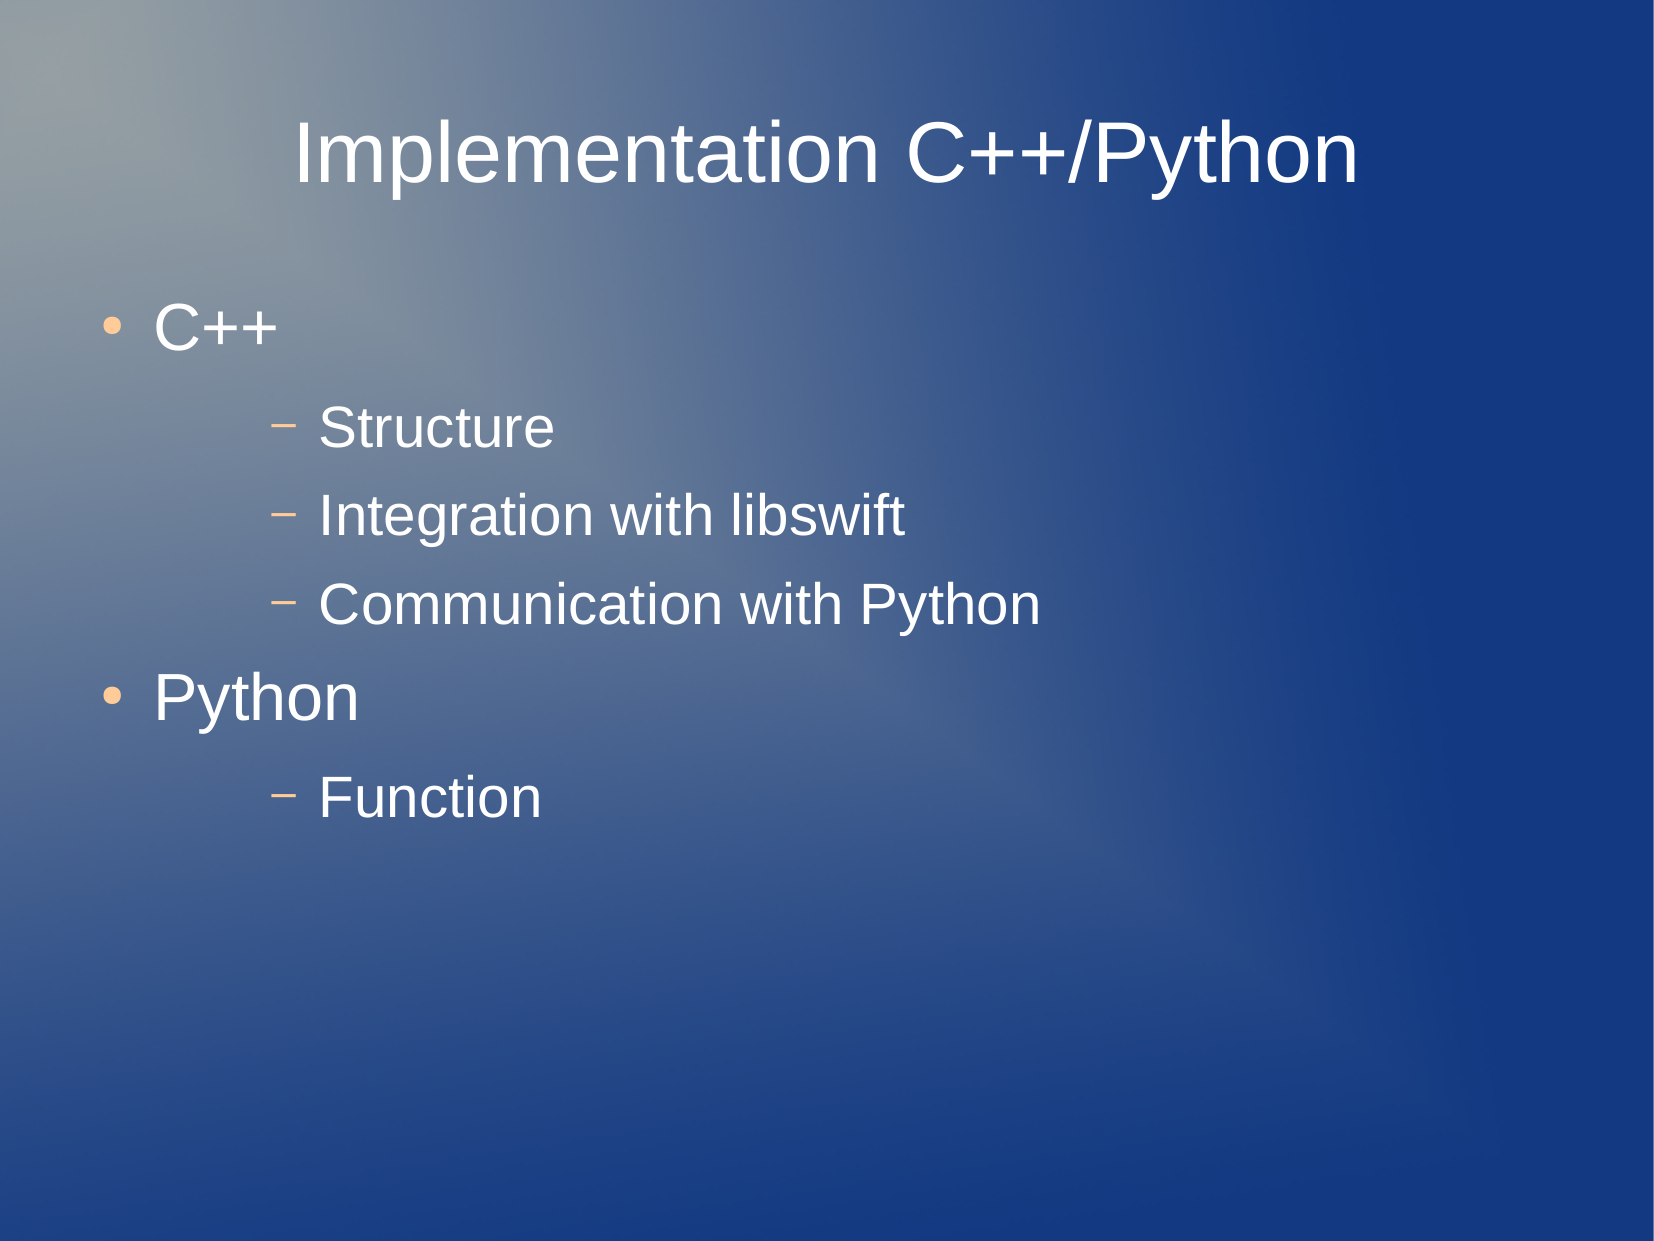

# Implementation C++/Python
C++
Structure
Integration with libswift
Communication with Python
Python
Function